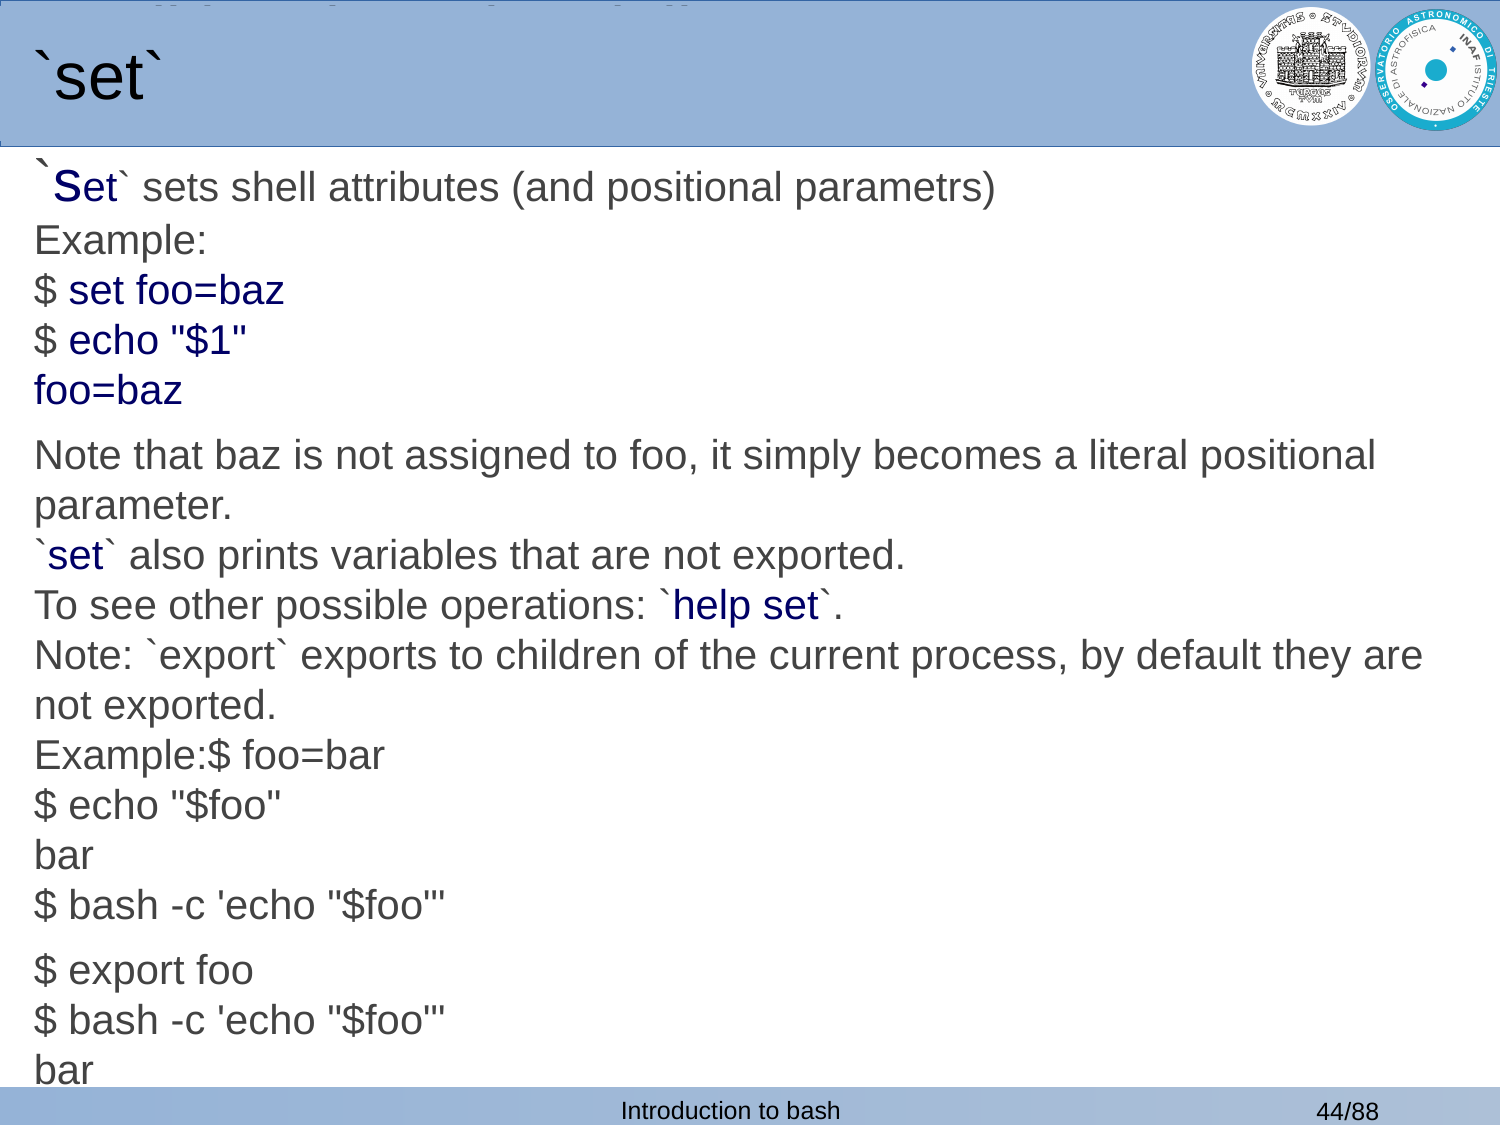

# Traditional service delivery
`set`
`set` sets shell attributes (and positional parametrs)
Example:
$ set foo=baz
$ echo "$1"
foo=baz
Note that baz is not assigned to foo, it simply becomes a literal positional parameter.
`set` also prints variables that are not exported.
To see other possible operations: `help set`.
Note: `export` exports to children of the current process, by default they are not exported.
Example:$ foo=bar
$ echo "$foo"
bar
$ bash -c 'echo "$foo"'
$ export foo
$ bash -c 'echo "$foo"'
bar